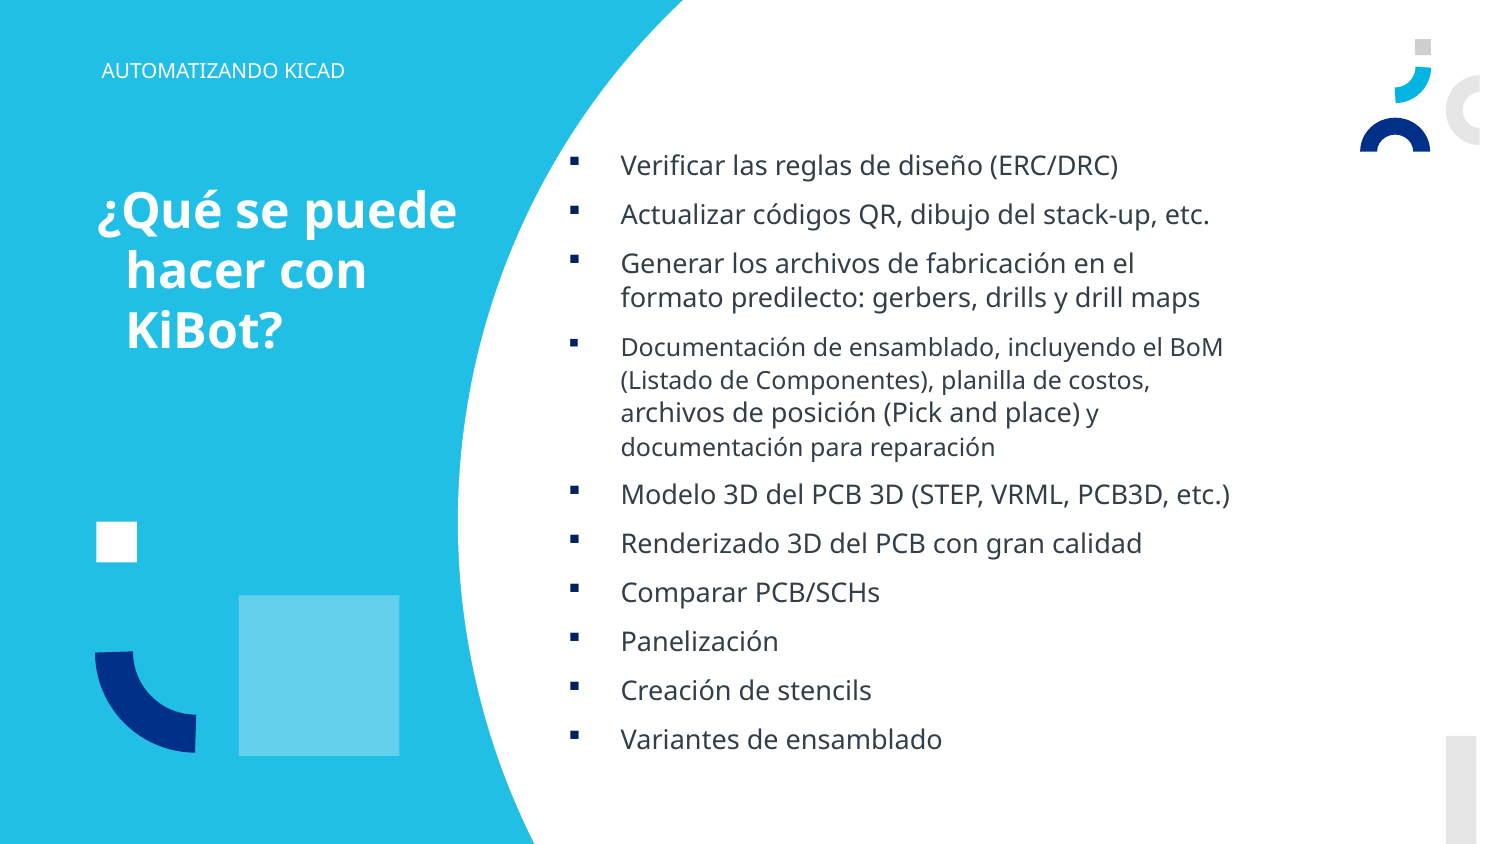

AUTOMATIZANDO KICAD
Verificar las reglas de diseño (ERC/DRC)
Actualizar códigos QR, dibujo del stack-up, etc.
Generar los archivos de fabricación en el formato predilecto: gerbers, drills y drill maps
Documentación de ensamblado, incluyendo el BoM (Listado de Componentes), planilla de costos, archivos de posición (Pick and place) y documentación para reparación
Modelo 3D del PCB 3D (STEP, VRML, PCB3D, etc.)
Renderizado 3D del PCB con gran calidad
Comparar PCB/SCHs
Panelización
Creación de stencils
Variantes de ensamblado
¿Qué se puede hacer con KiBot?